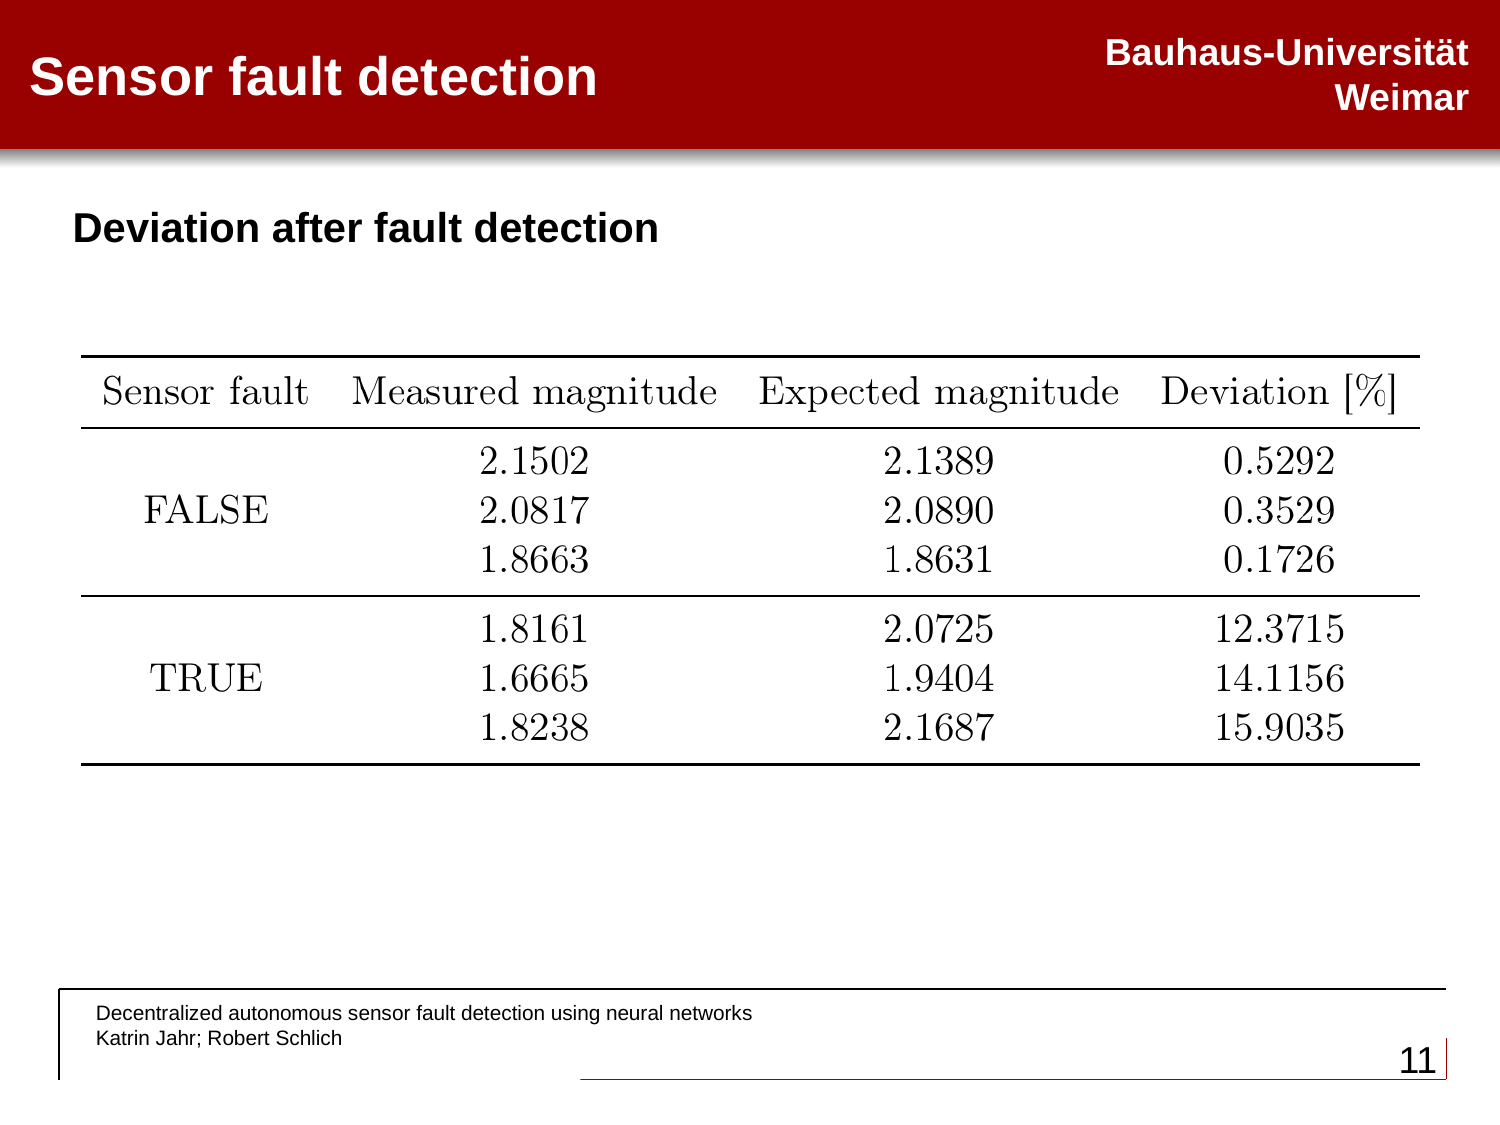

Sensor fault detection
Deviation after fault detection